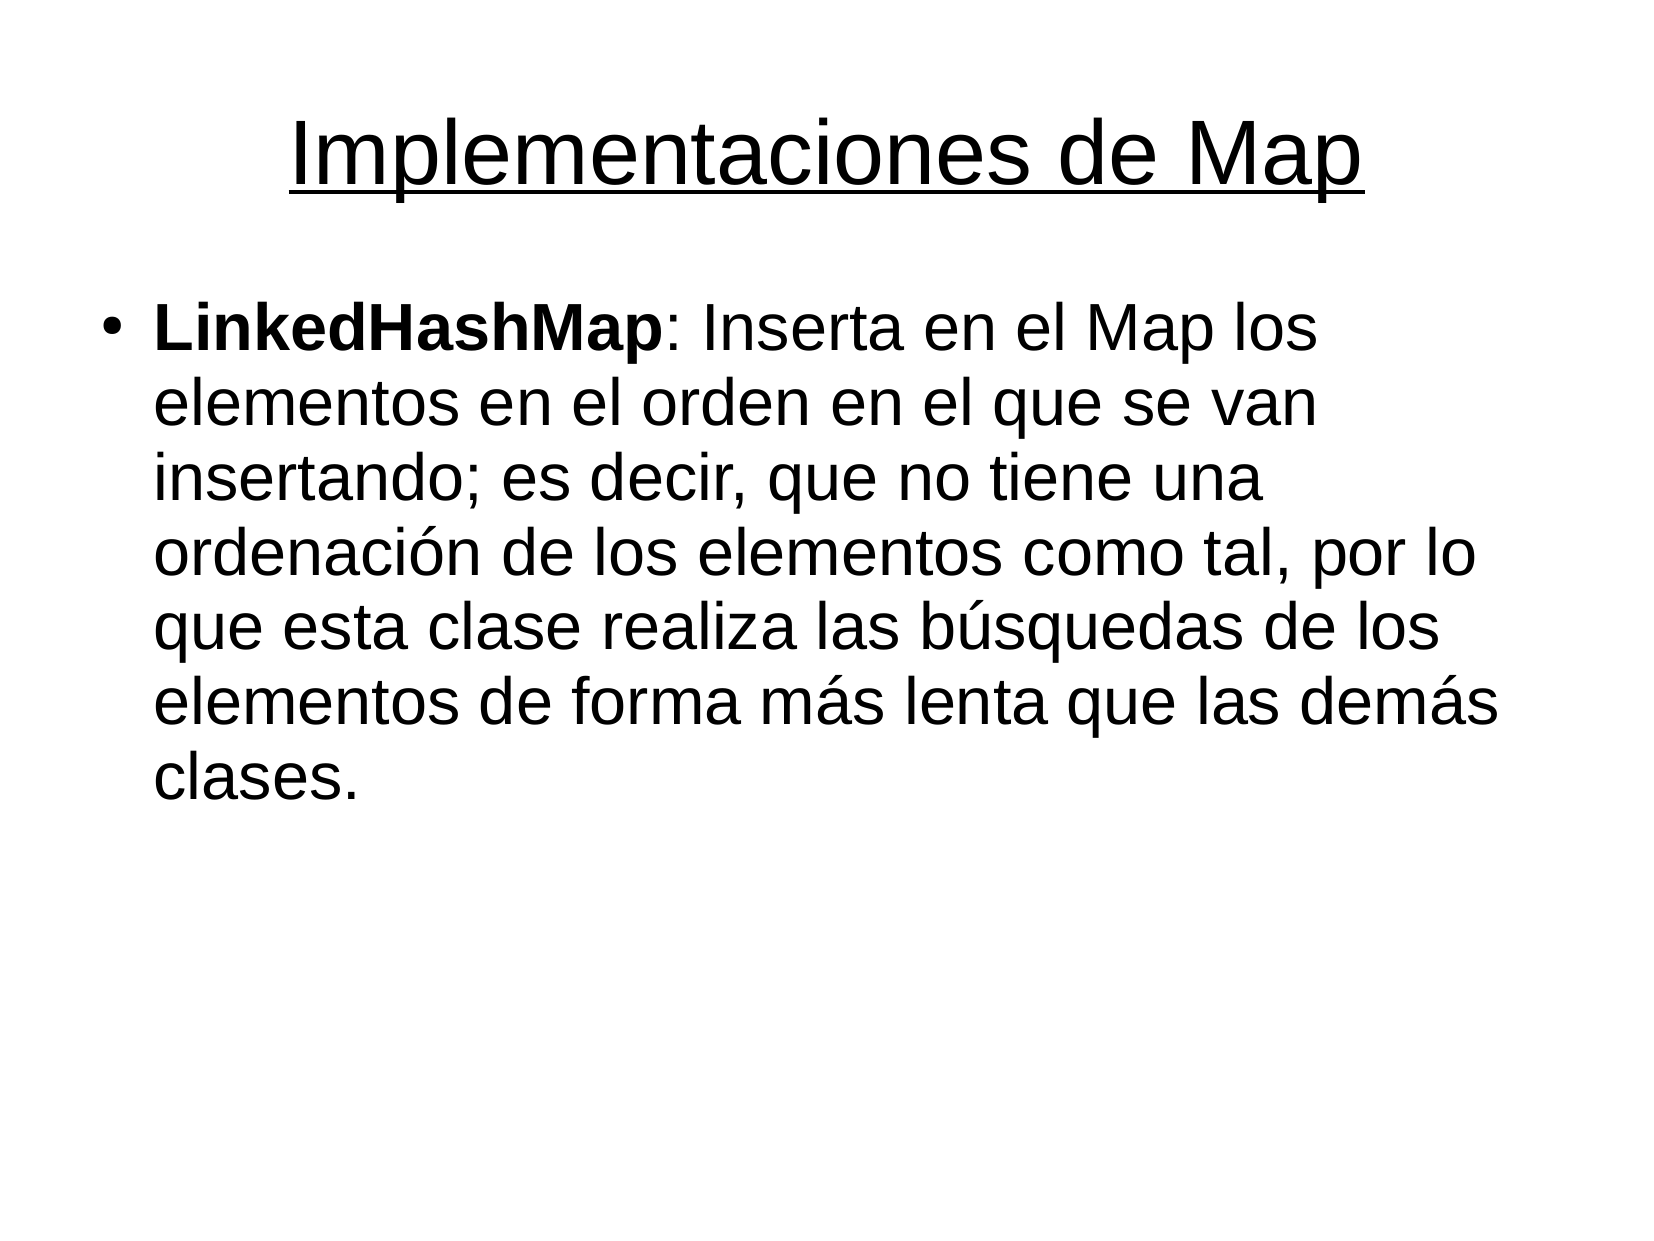

# Implementaciones de Map
LinkedHashMap: Inserta en el Map los elementos en el orden en el que se van insertando; es decir, que no tiene una ordenación de los elementos como tal, por lo que esta clase realiza las búsquedas de los elementos de forma más lenta que las demás clases.